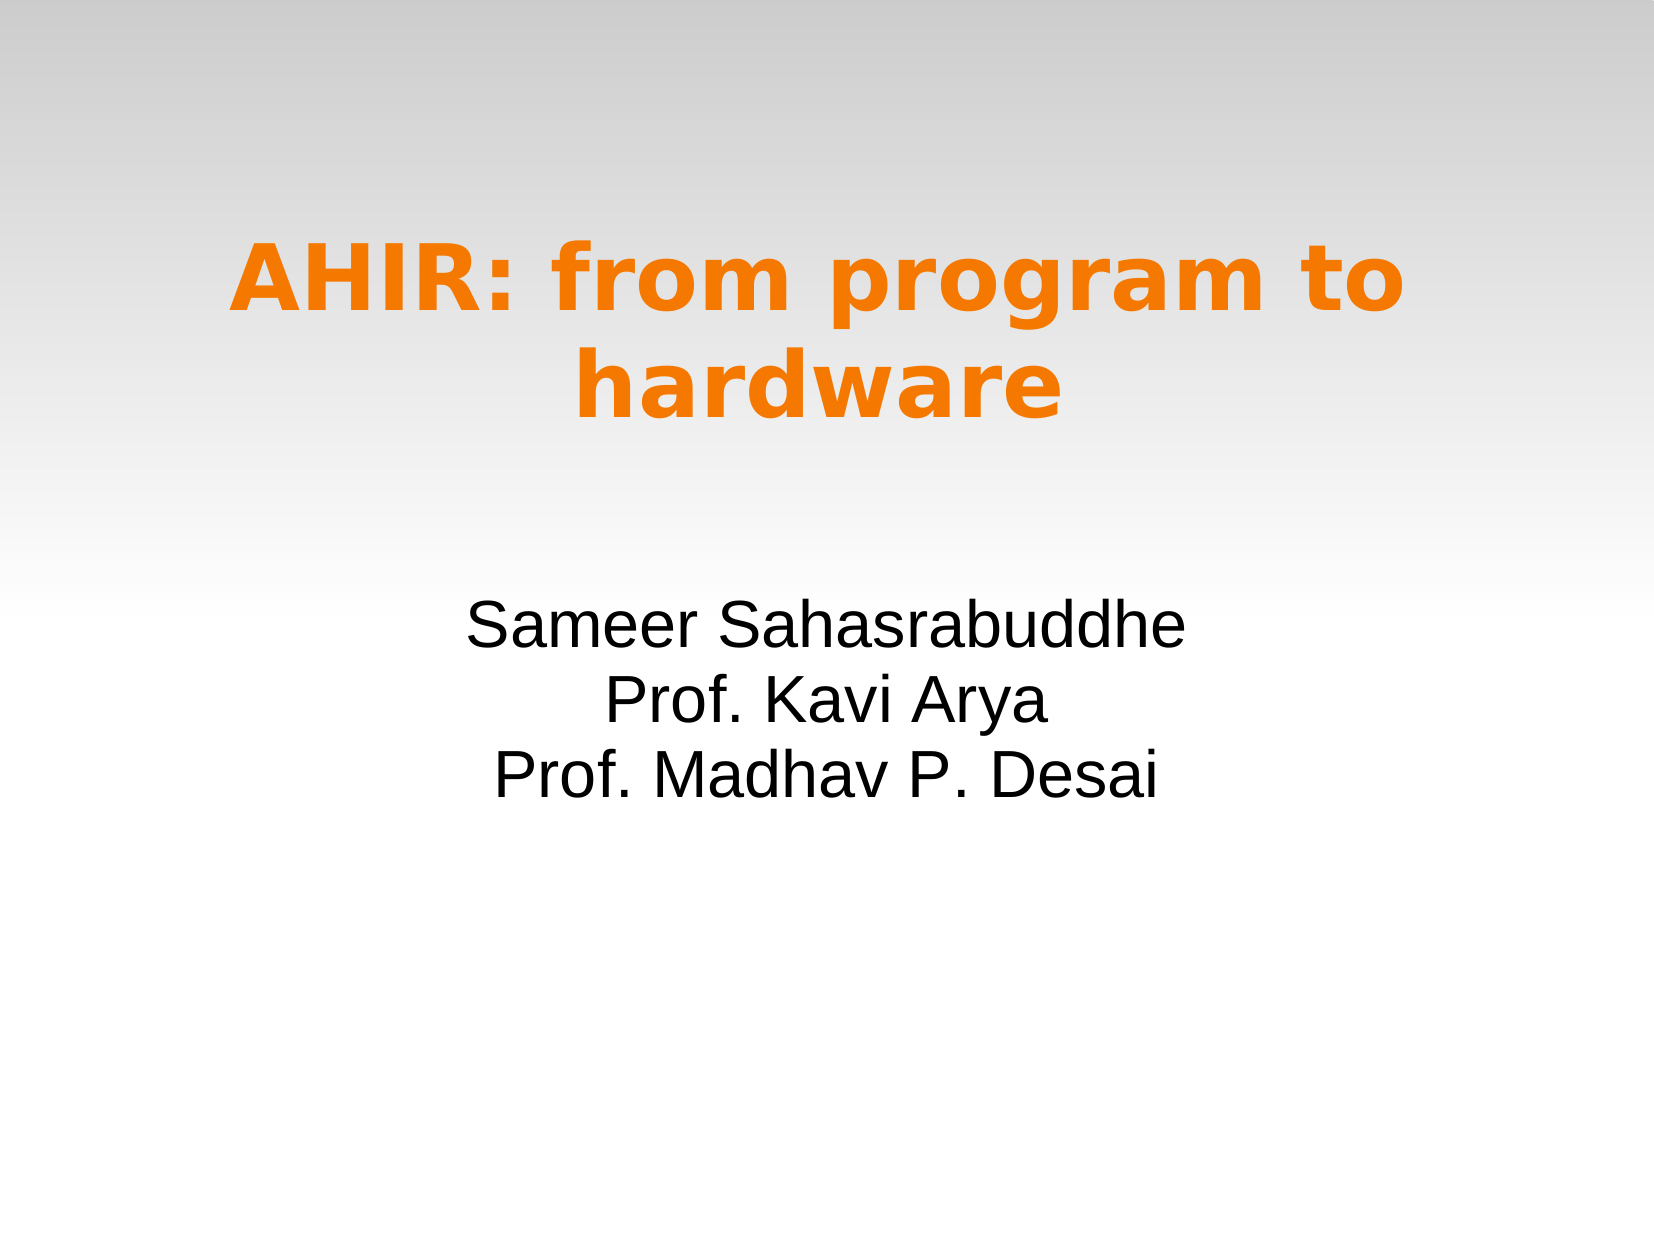

# AHIR: from program to hardware
Sameer Sahasrabuddhe
Prof. Kavi Arya
Prof. Madhav P. Desai